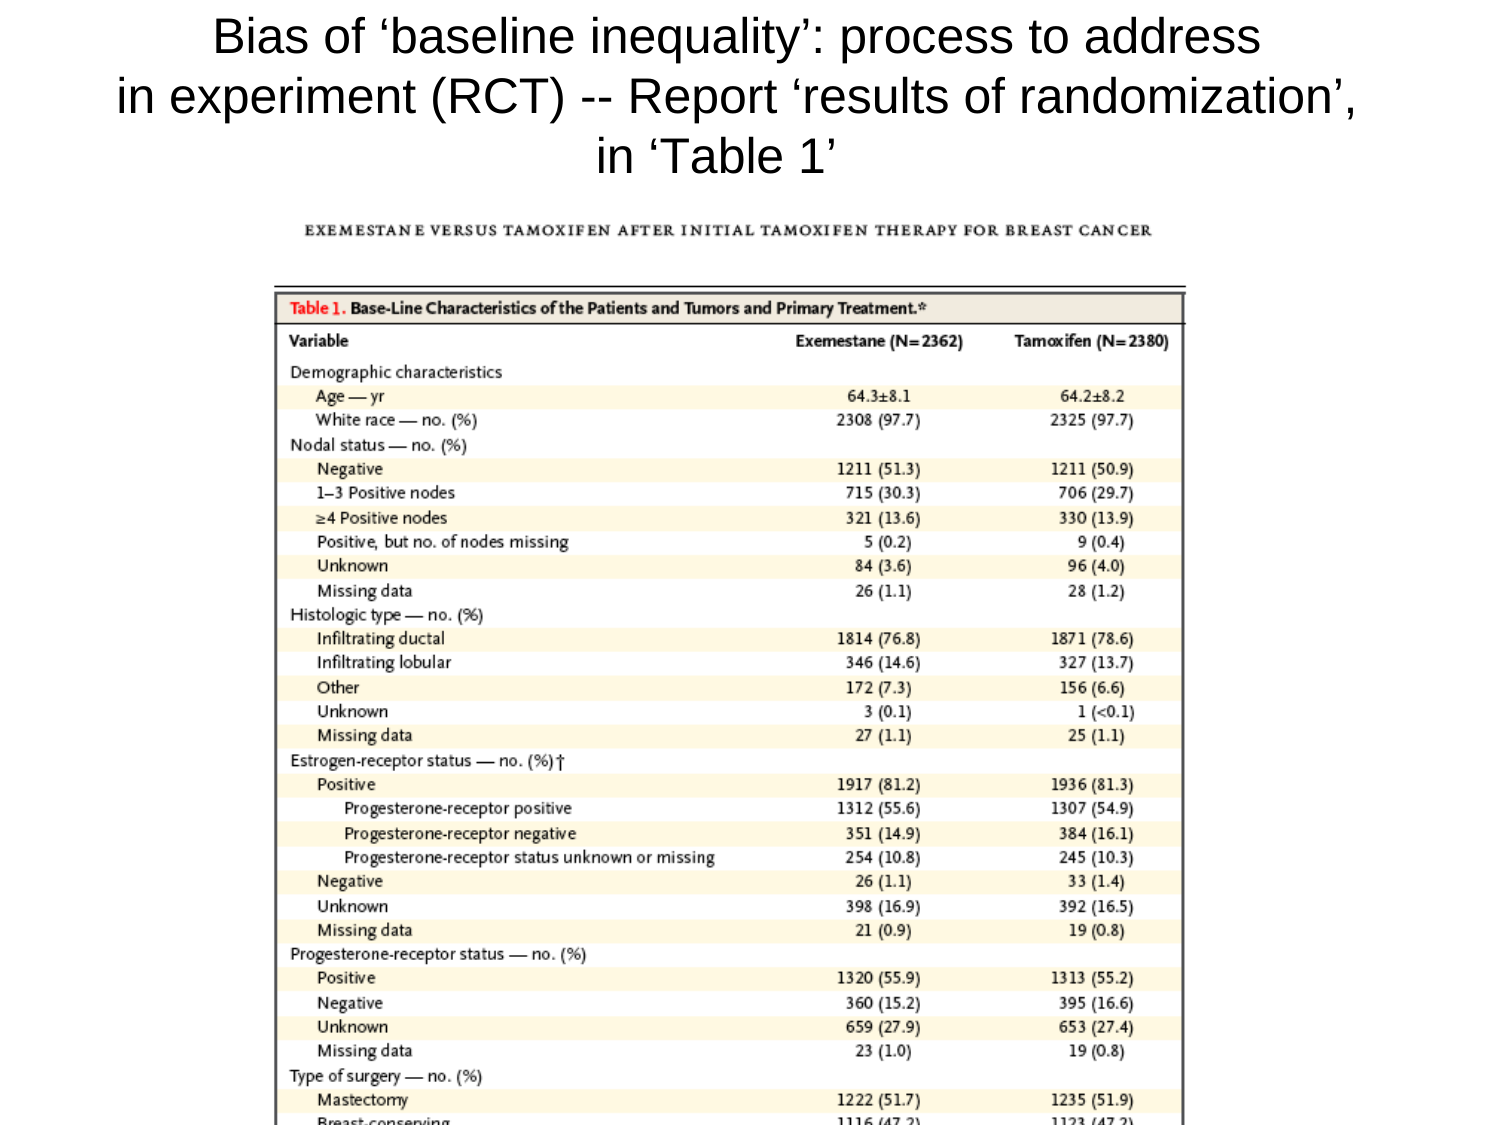

# Bias of ‘baseline inequality’: process to address in experiment (RCT) -- Report ‘results of randomization’, in ‘Table 1’